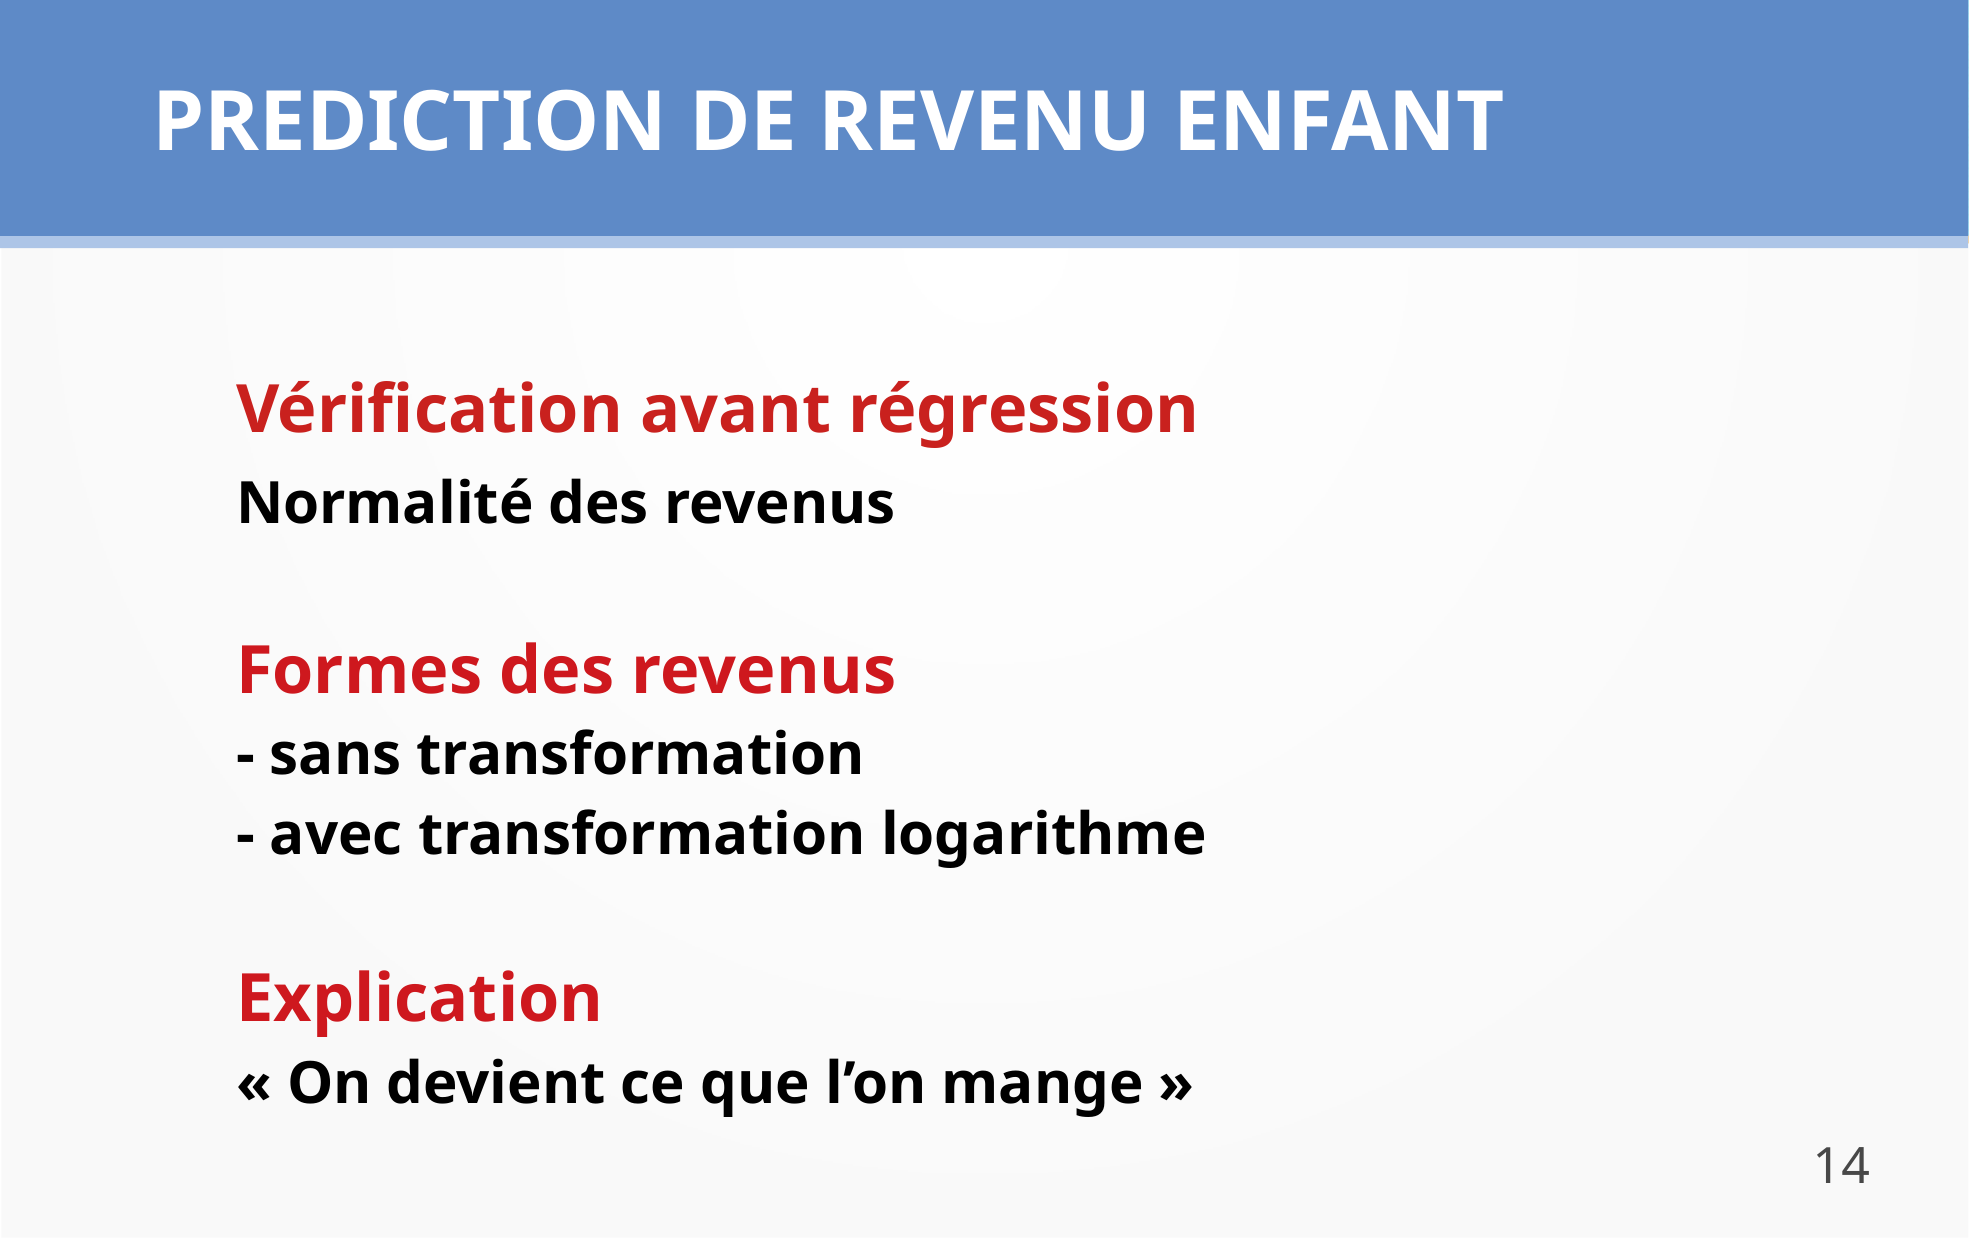

# PREDICTION DE REVENU ENFANT
			Vérification avant régression
			Normalité des revenus
			Formes des revenus
			- sans transformation
			- avec transformation logarithme
			Explication
			« On devient ce que l’on mange »
14